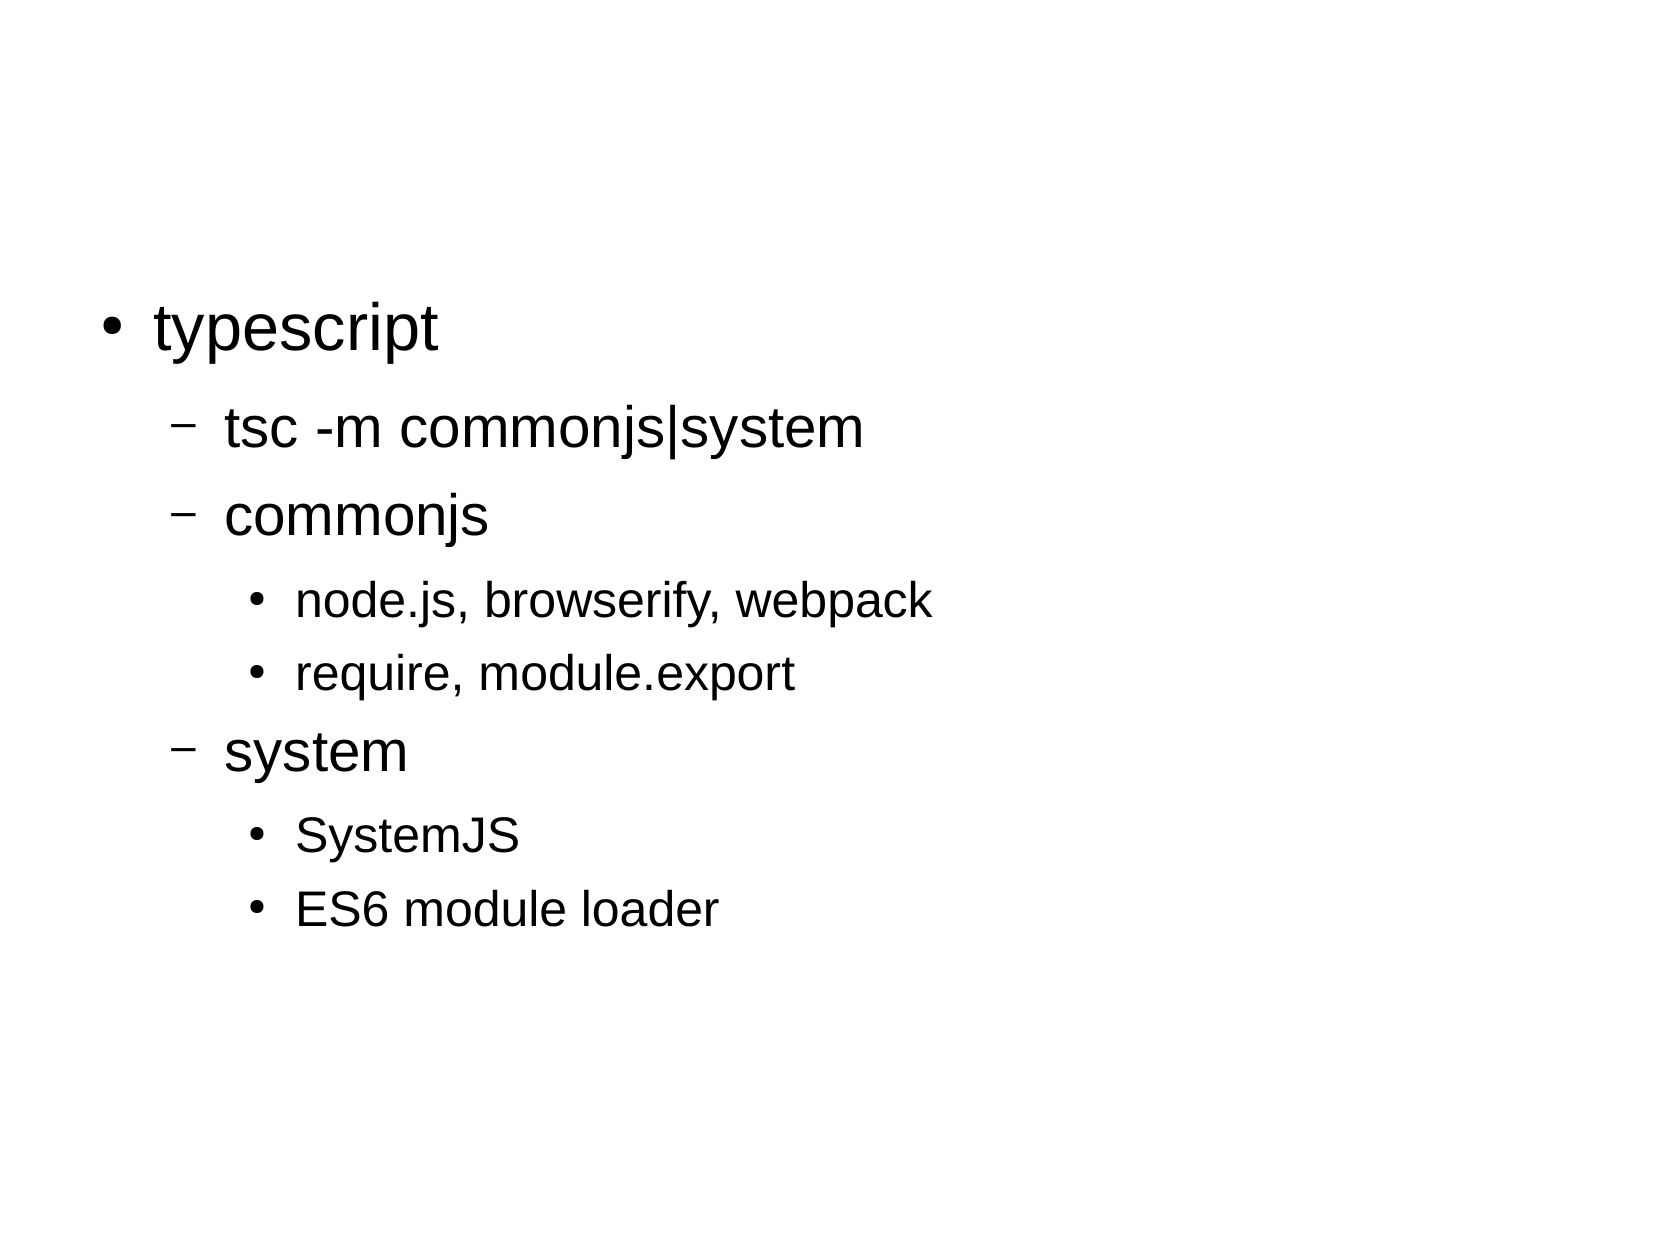

#
typescript
tsc -m commonjs|system
commonjs
node.js, browserify, webpack
require, module.export
system
SystemJS
ES6 module loader